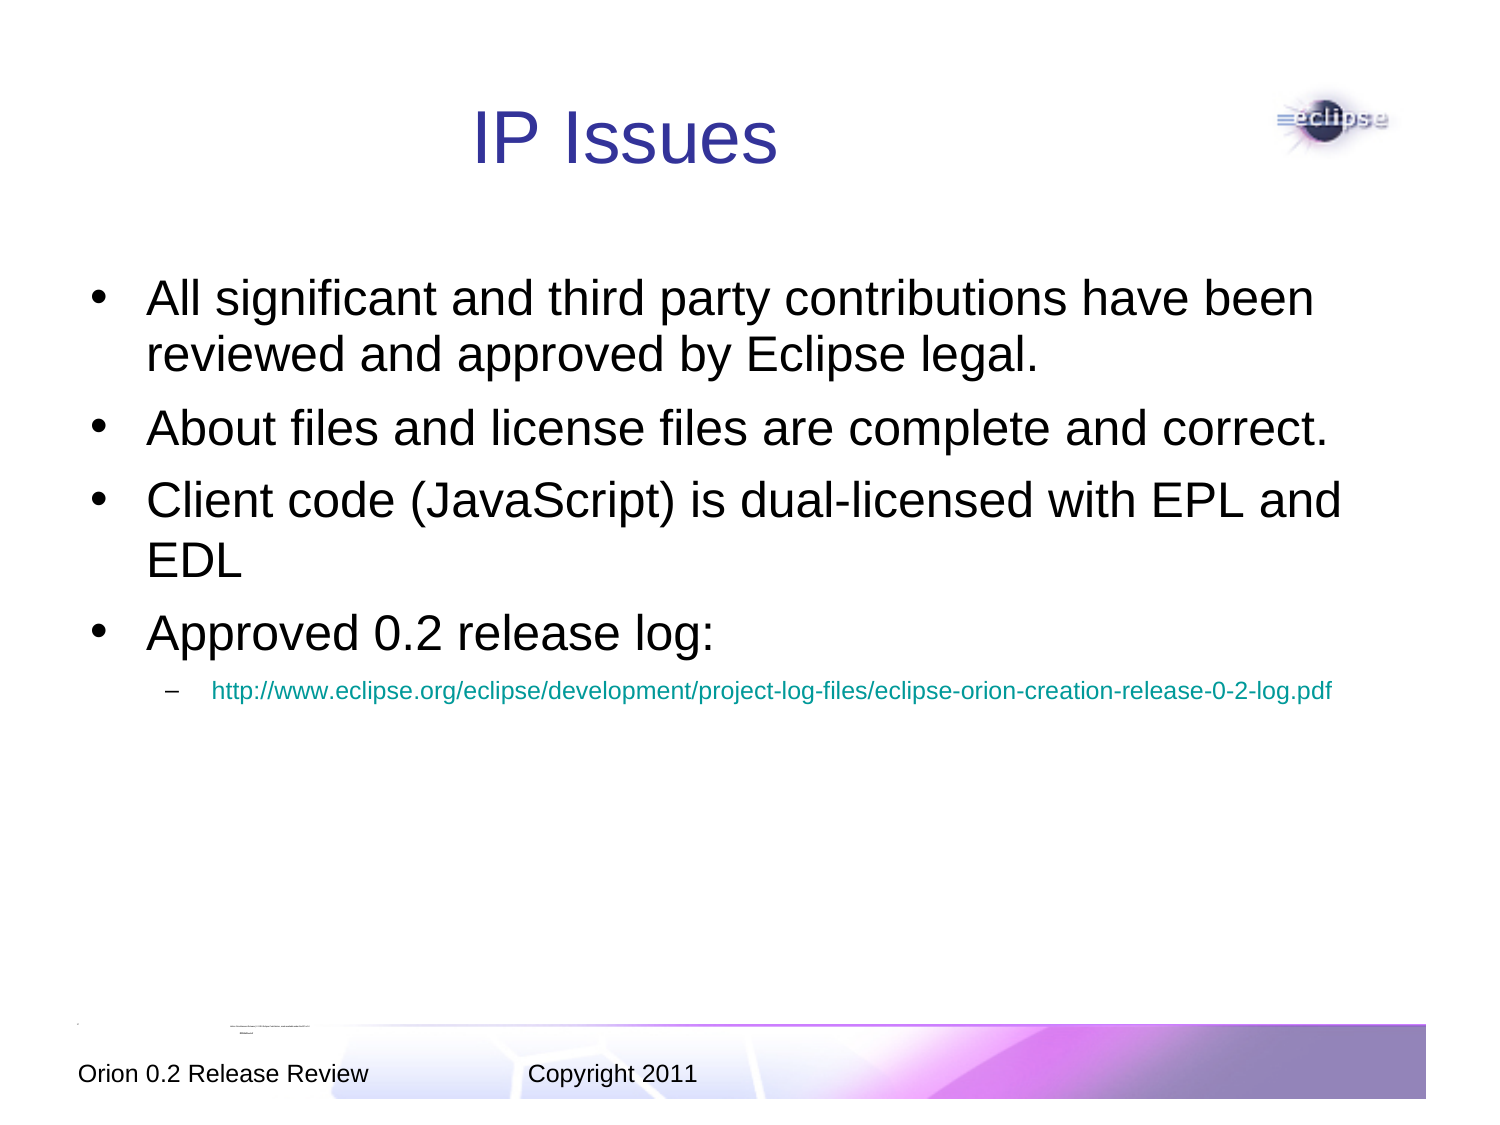

# IP Issues
All significant and third party contributions have been reviewed and approved by Eclipse legal.
About files and license files are complete and correct.
Client code (JavaScript) is dual-licensed with EPL and EDL
Approved 0.2 release log:
http://www.eclipse.org/eclipse/development/project-log-files/eclipse-orion-creation-release-0-2-log.pdf
17
Copyright 2011